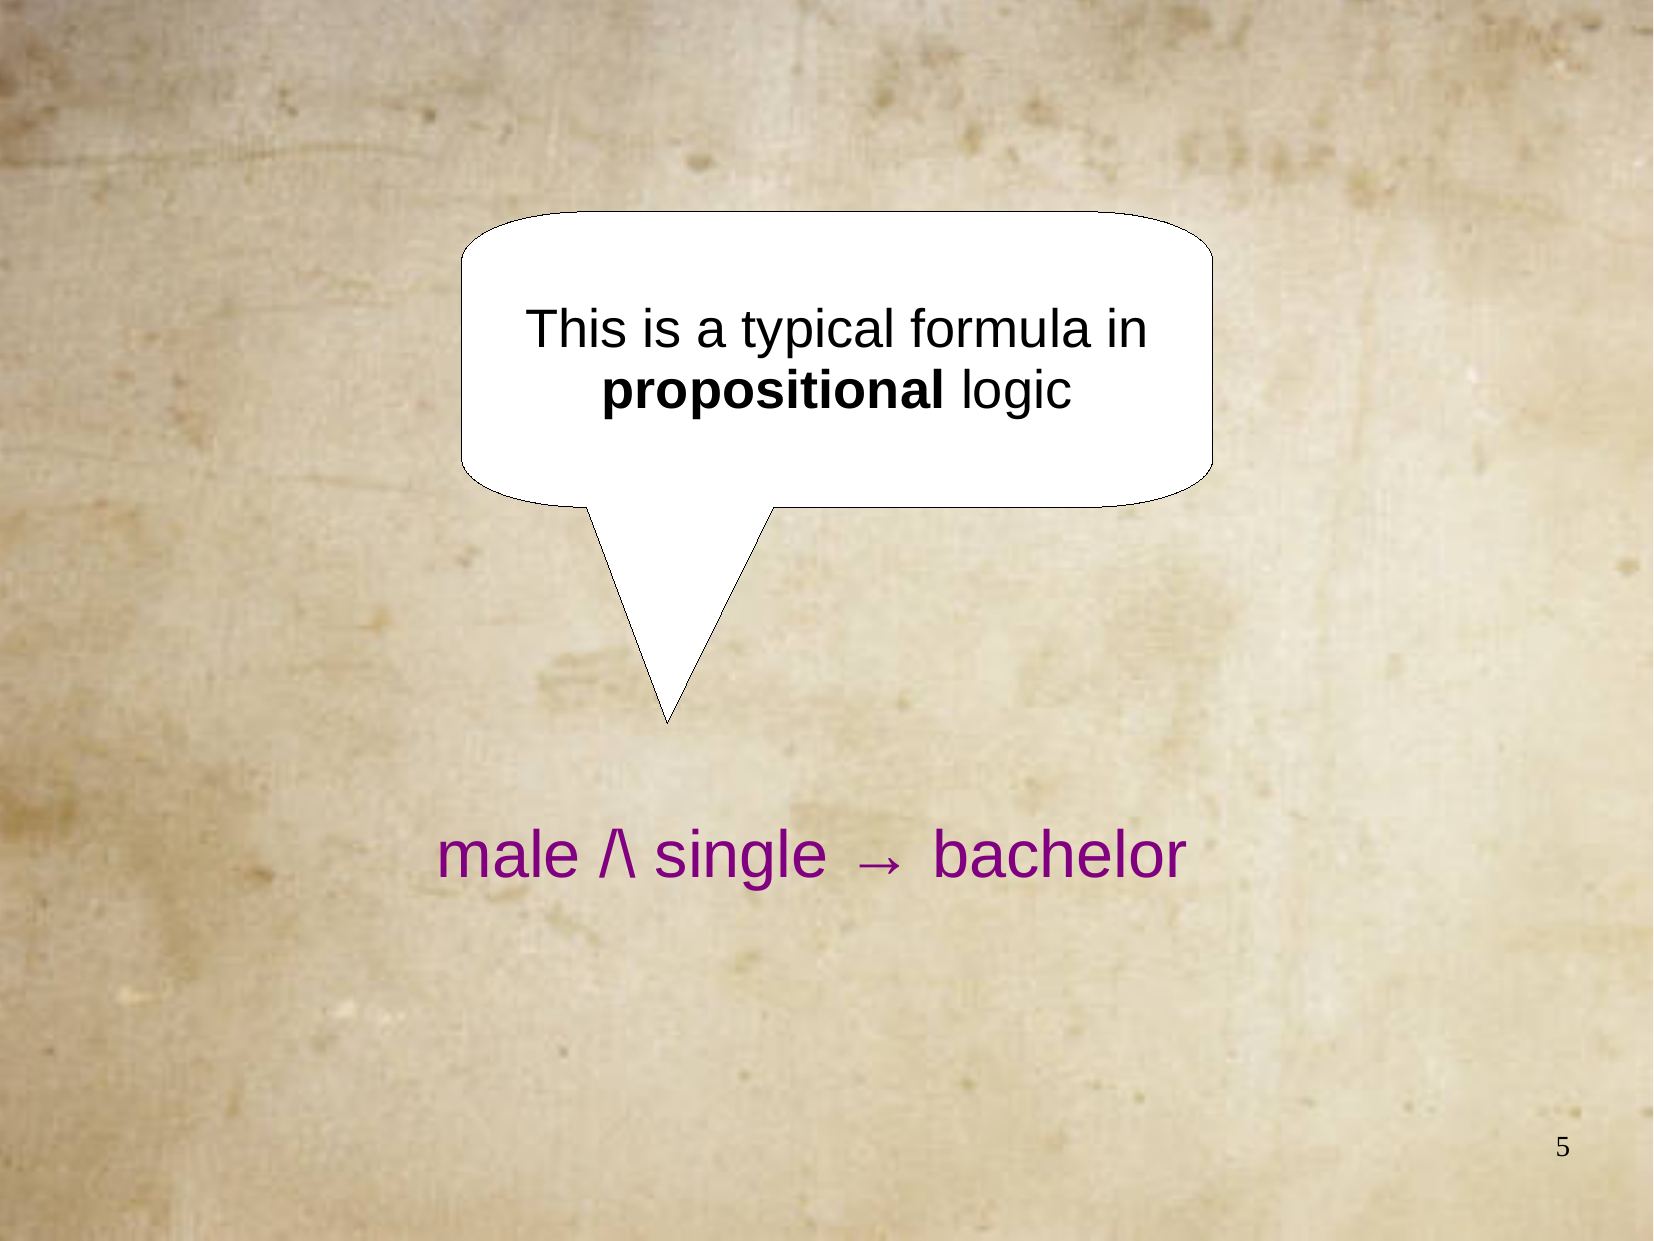

This is a typical formula in
propositional logic
# male /\ single → bachelor
5